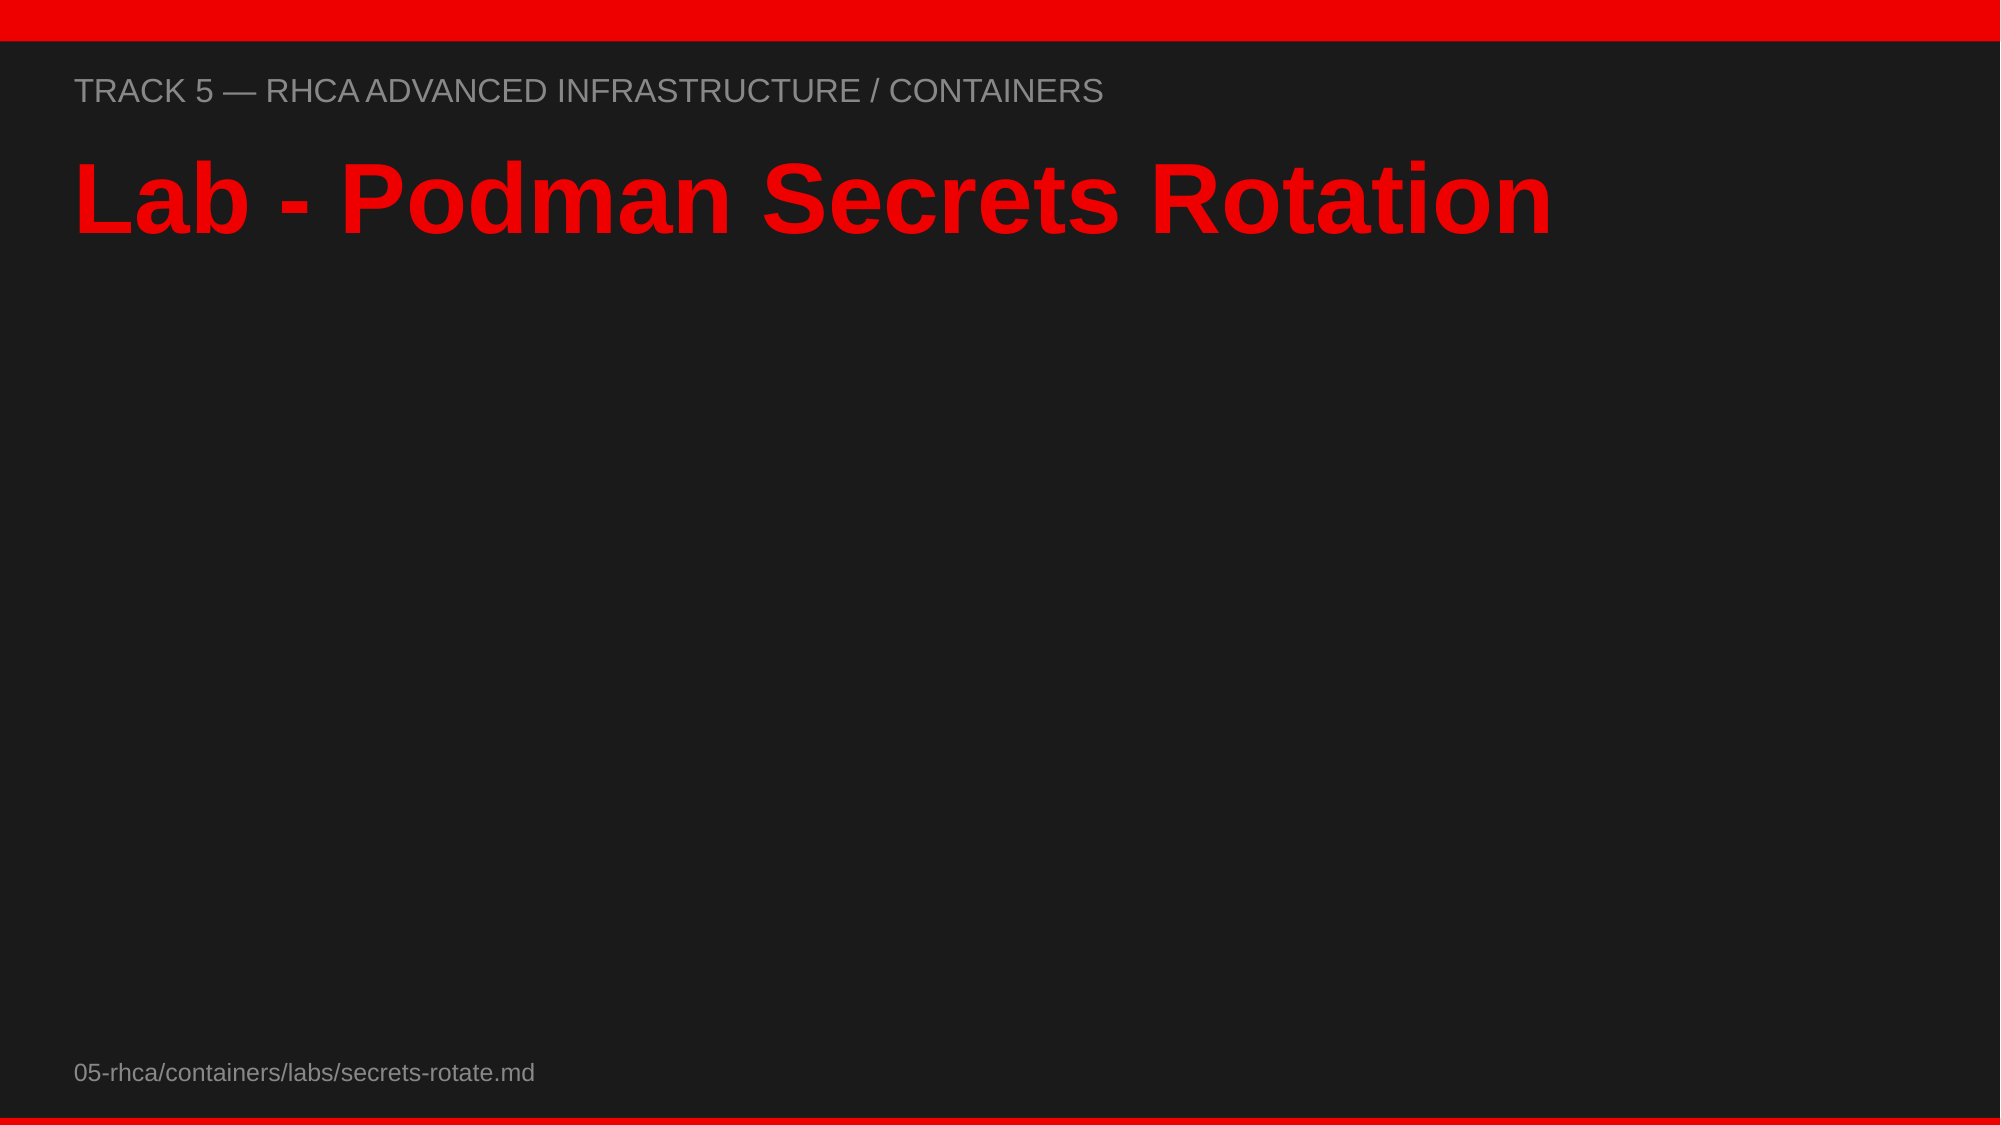

TRACK 5 — RHCA ADVANCED INFRASTRUCTURE / CONTAINERS
Lab - Podman Secrets Rotation
05-rhca/containers/labs/secrets-rotate.md